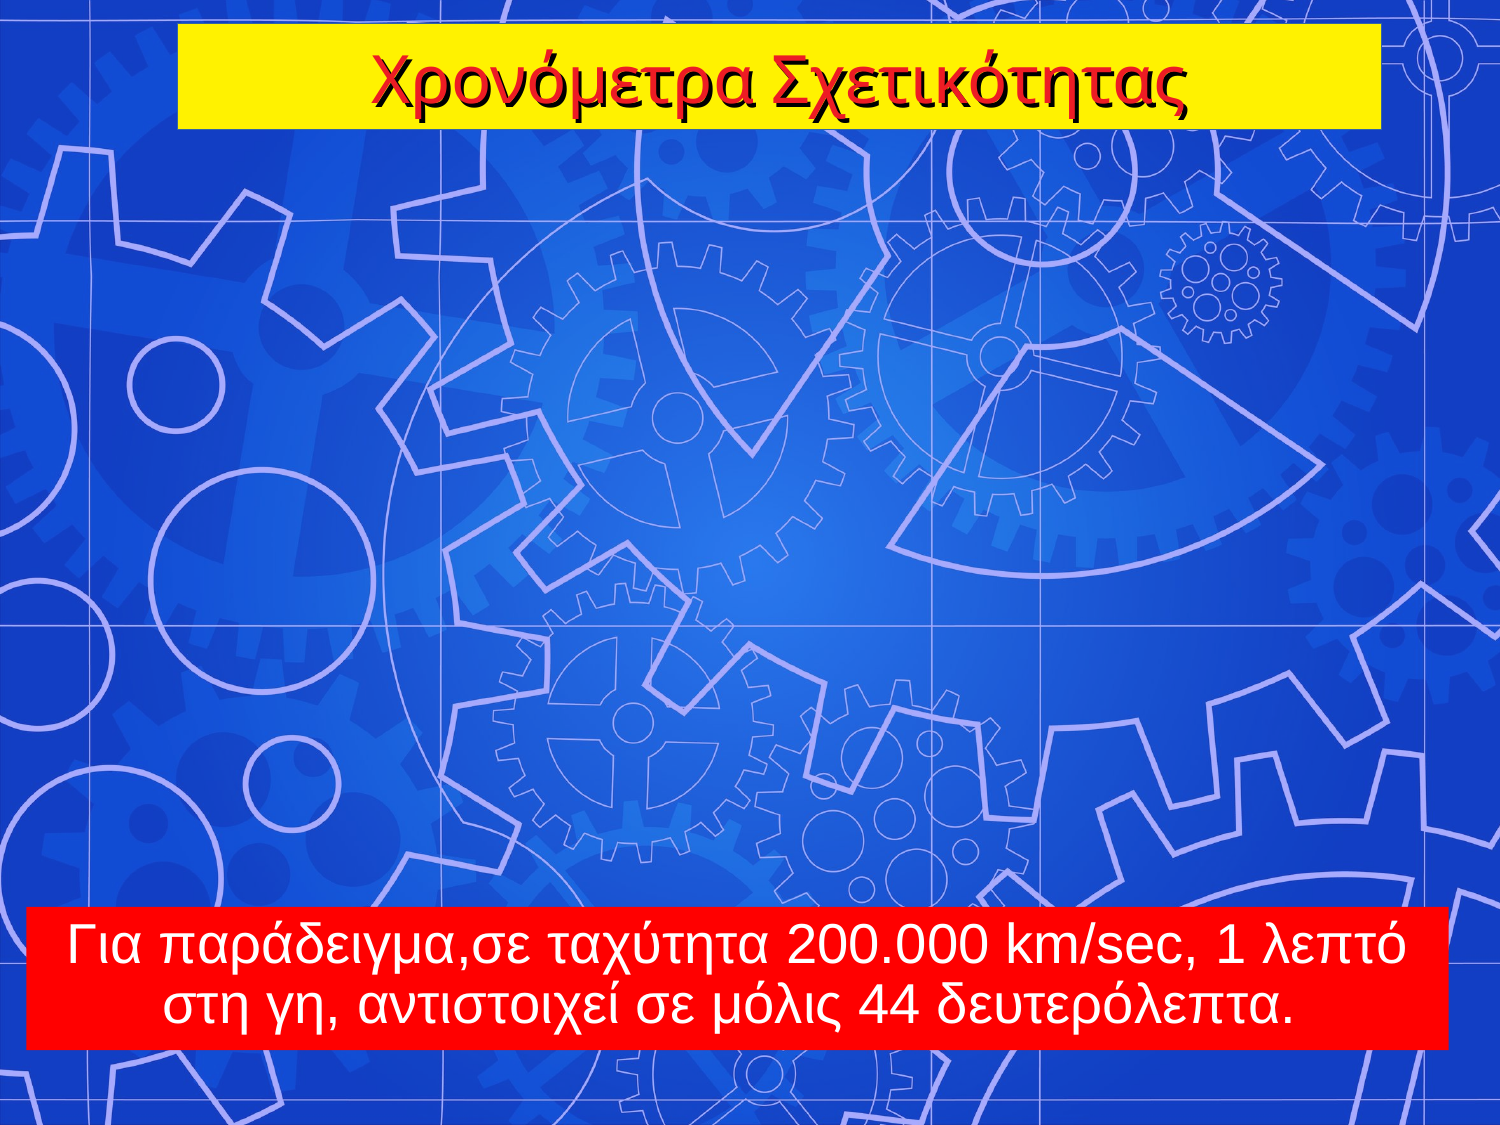

Χρονόμετρα Σχετικότητας
# Για παράδειγμα,σε ταχύτητα 200.000 km/sec, 1 λεπτό στη γη, αντιστοιχεί σε μόλις 44 δευτερόλεπτα.